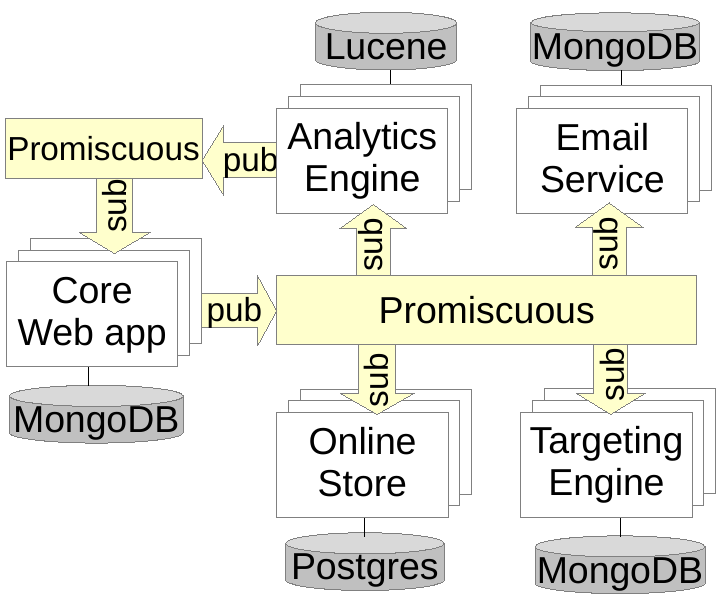

Lucene
Core
Web app
Core
Web app
Analytics
Engine
MongoDB
Core
Web app
Core
Web app
Email
Service
Promiscuous
pub
sub
sub
sub
Core
Web app
Core
Web app
Core
Web app
MongoDB
pub
Promiscuous
sub
sub
Core
Web app
Core
Web app
Targeting
Engine
MongoDB
Core
Web app
Core
Web app
Online
Store
Postgres